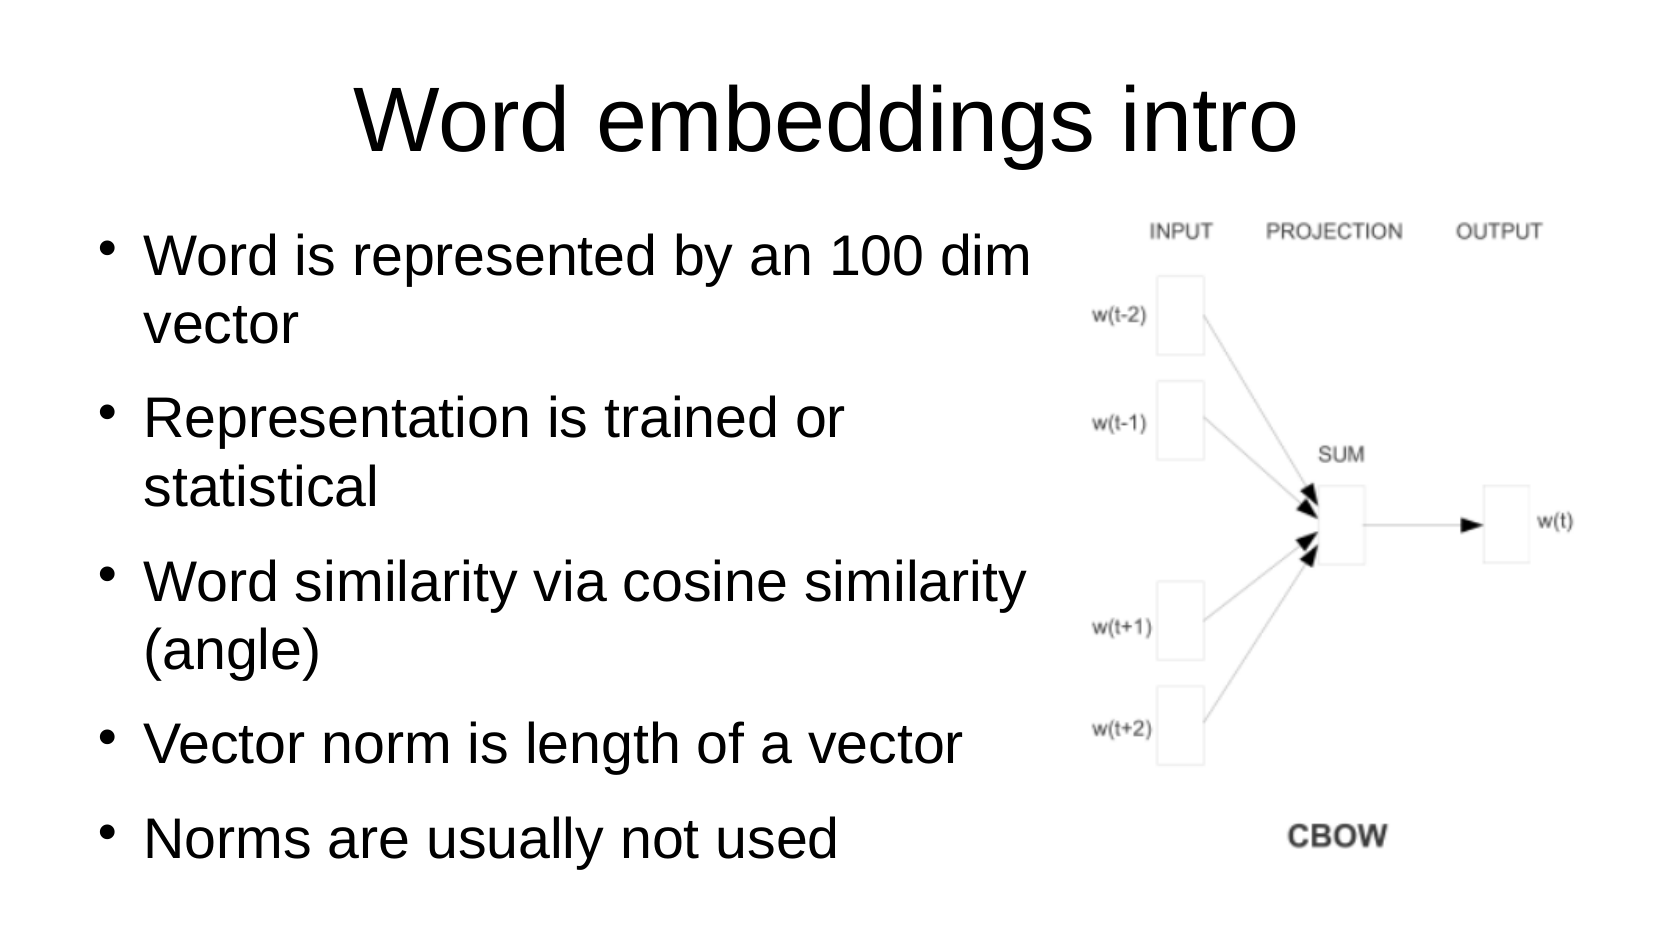

Word embeddings intro
Word is represented by an 100 dim vector
Representation is trained or statistical
Word similarity via cosine similarity (angle)
Vector norm is length of a vector
Norms are usually not used